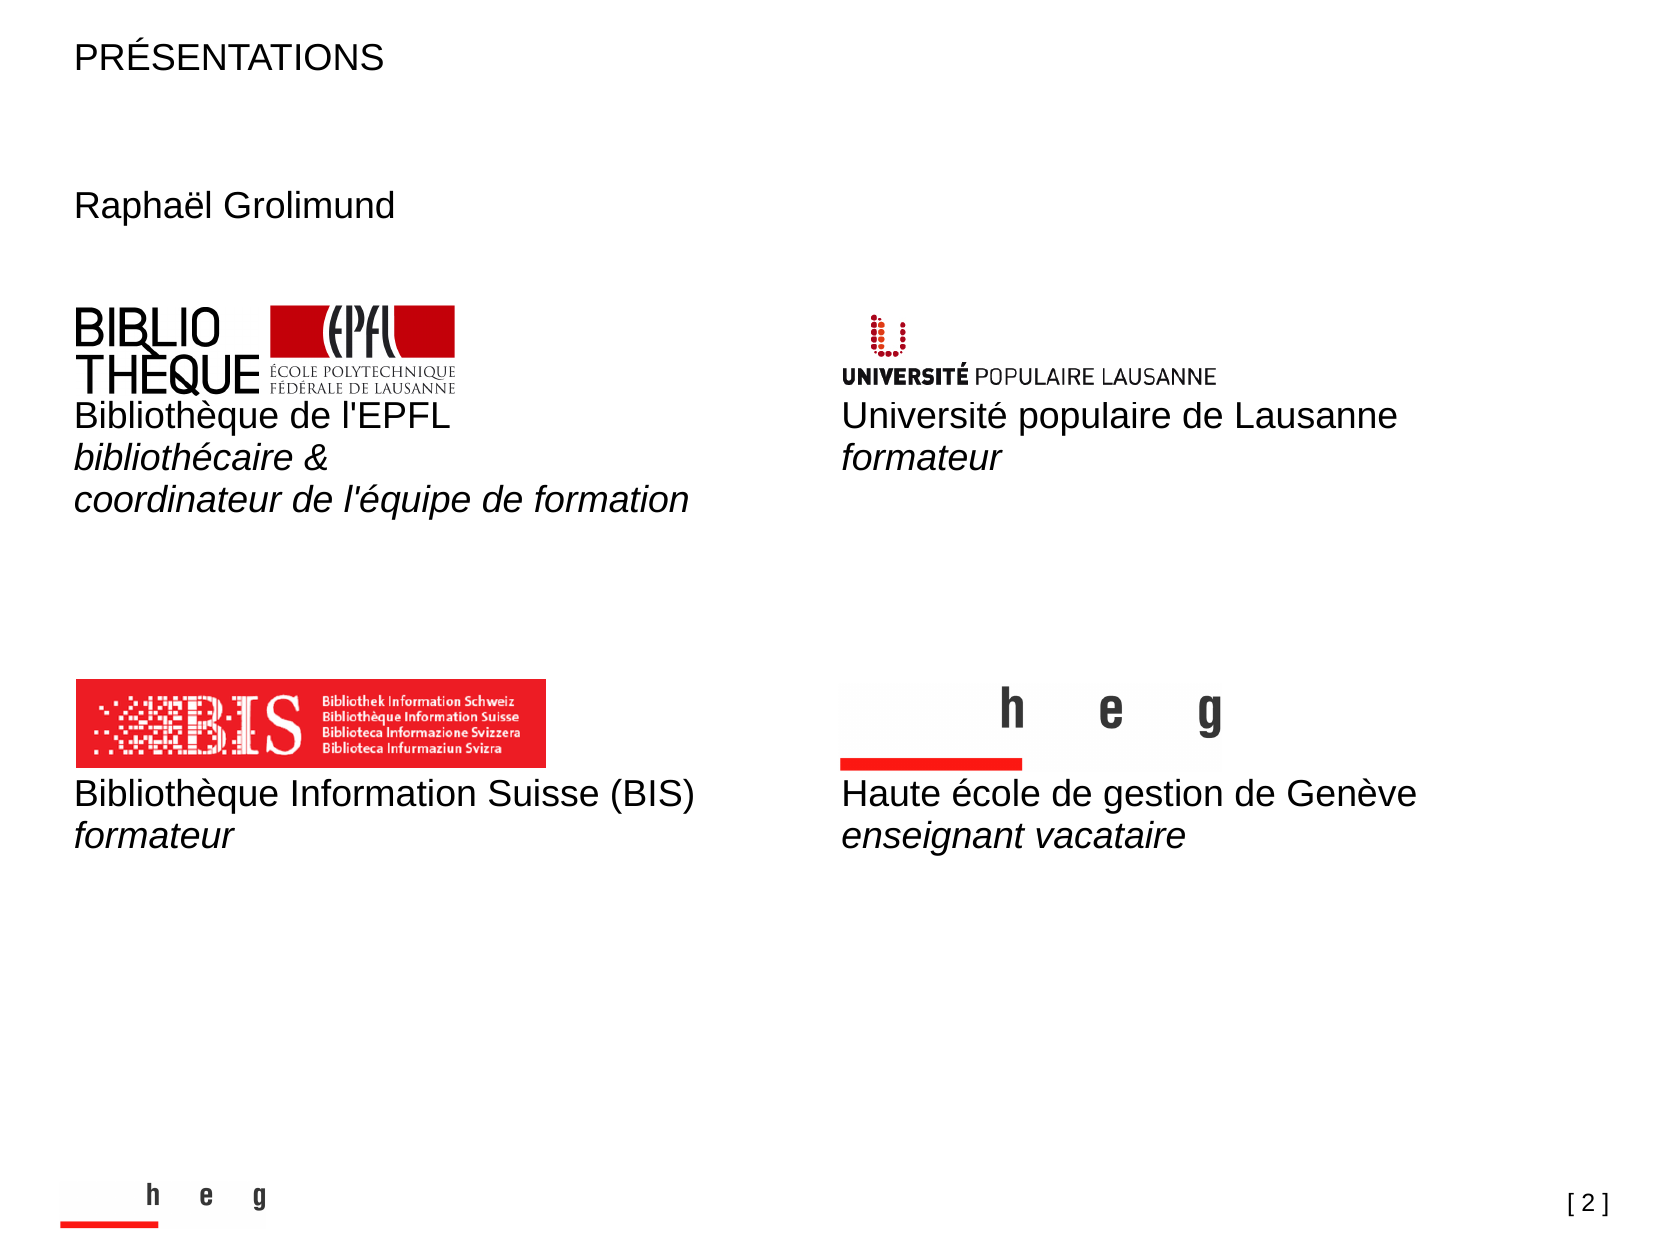

PRÉSENTATIONS
Raphaël Grolimund
Bibliothèque de l'EPFL	Université populaire de Lausanne
bibliothécaire &	formateur
coordinateur de l'équipe de formation
Bibliothèque Information Suisse (BIS)	Haute école de gestion de Genève
formateur	enseignant vacataire